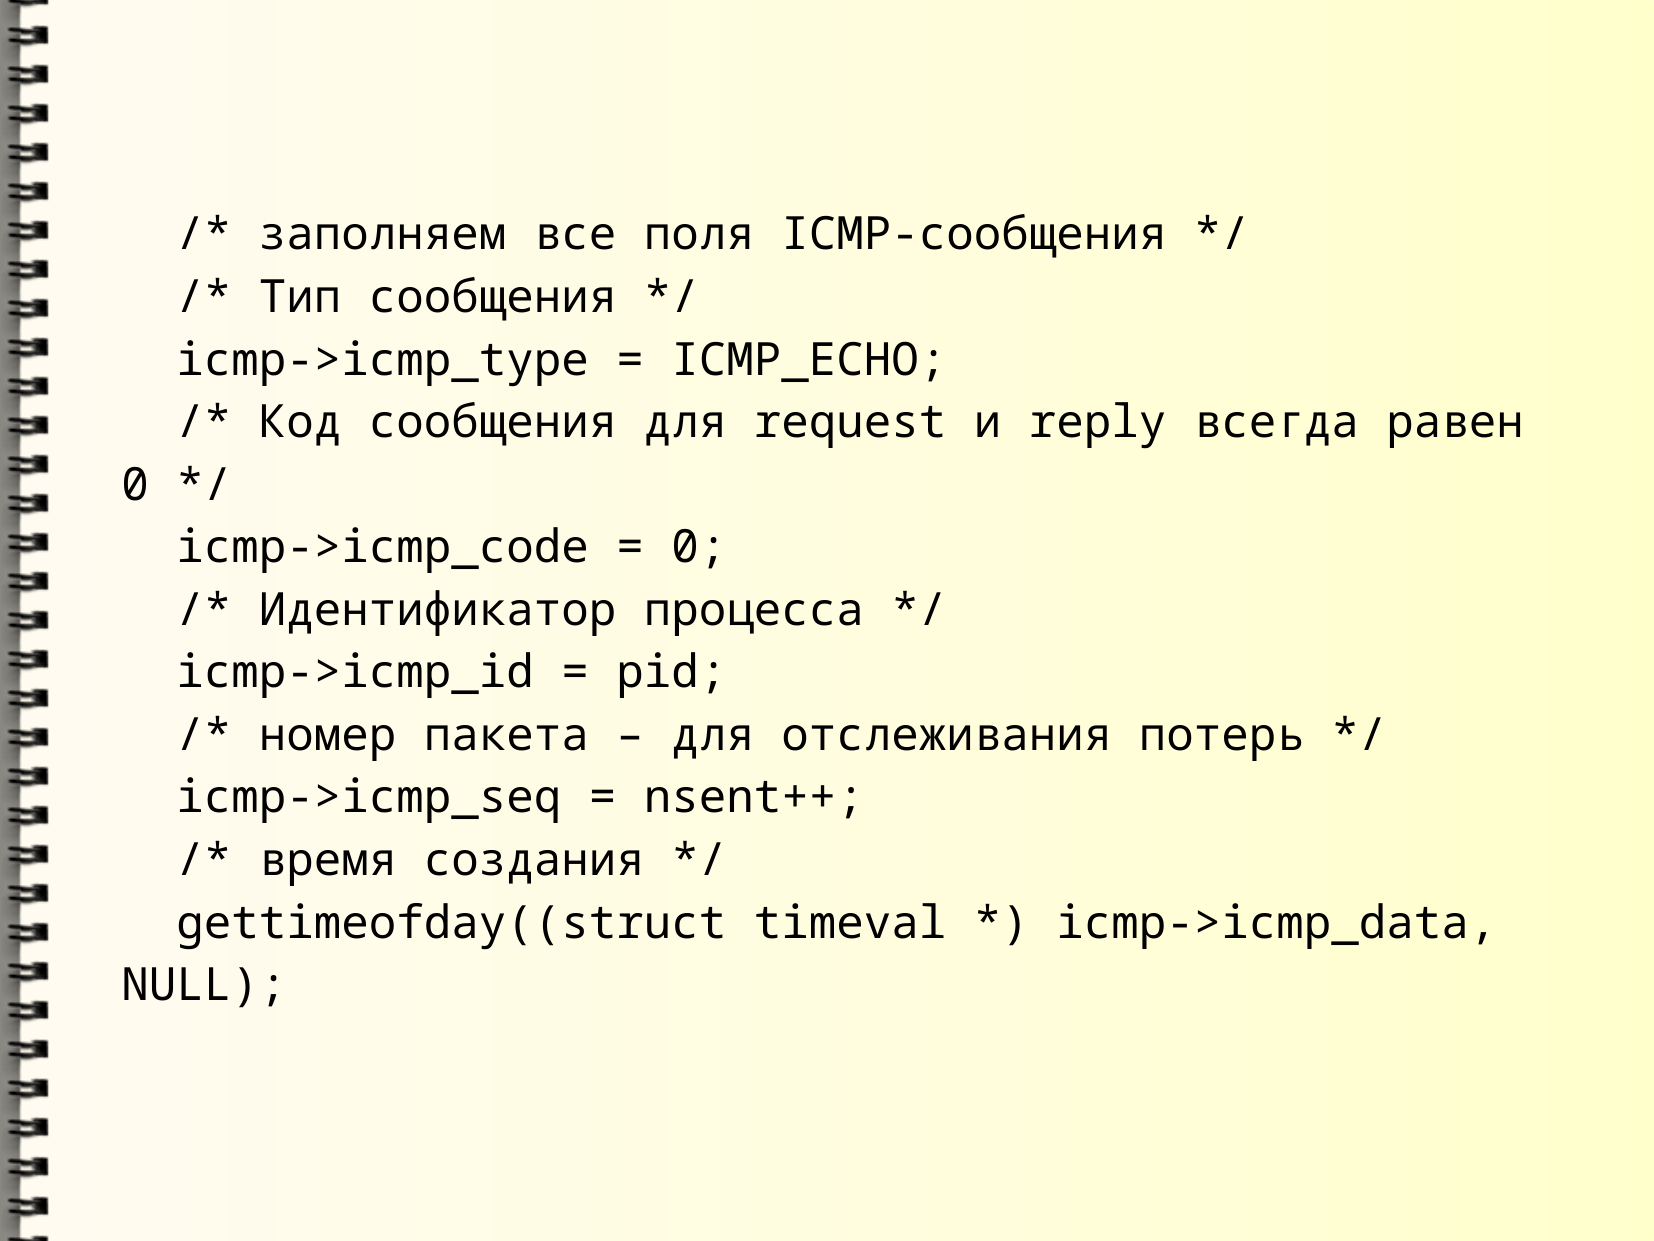

# /* заполняем все поля ICMP-сообщения */
 /* Тип сообщения */
 icmp->icmp_type = ICMP_ECHO;
 /* Код сообщения для request и reply всегда равен 0 */
 icmp->icmp_code = 0;
 /* Идентификатор процесса */
 icmp->icmp_id = pid;
 /* номер пакета – для отслеживания потерь */
 icmp->icmp_seq = nsent++;
 /* время создания */
 gettimeofday((struct timeval *) icmp->icmp_data, NULL);